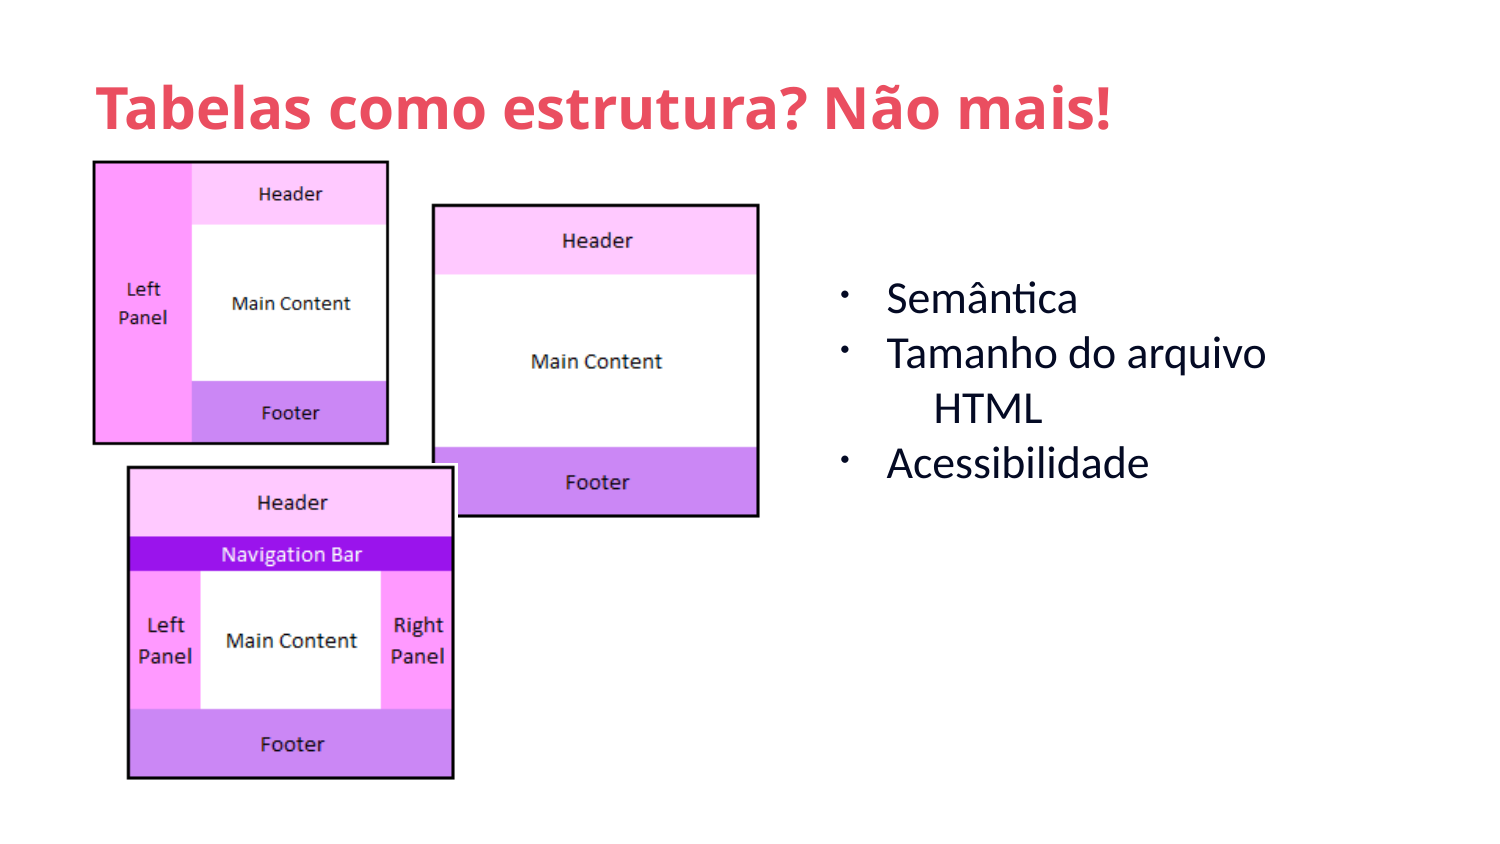

Tabelas como estrutura? Não mais!
Semântica
Tamanho do arquivo HTML
Acessibilidade